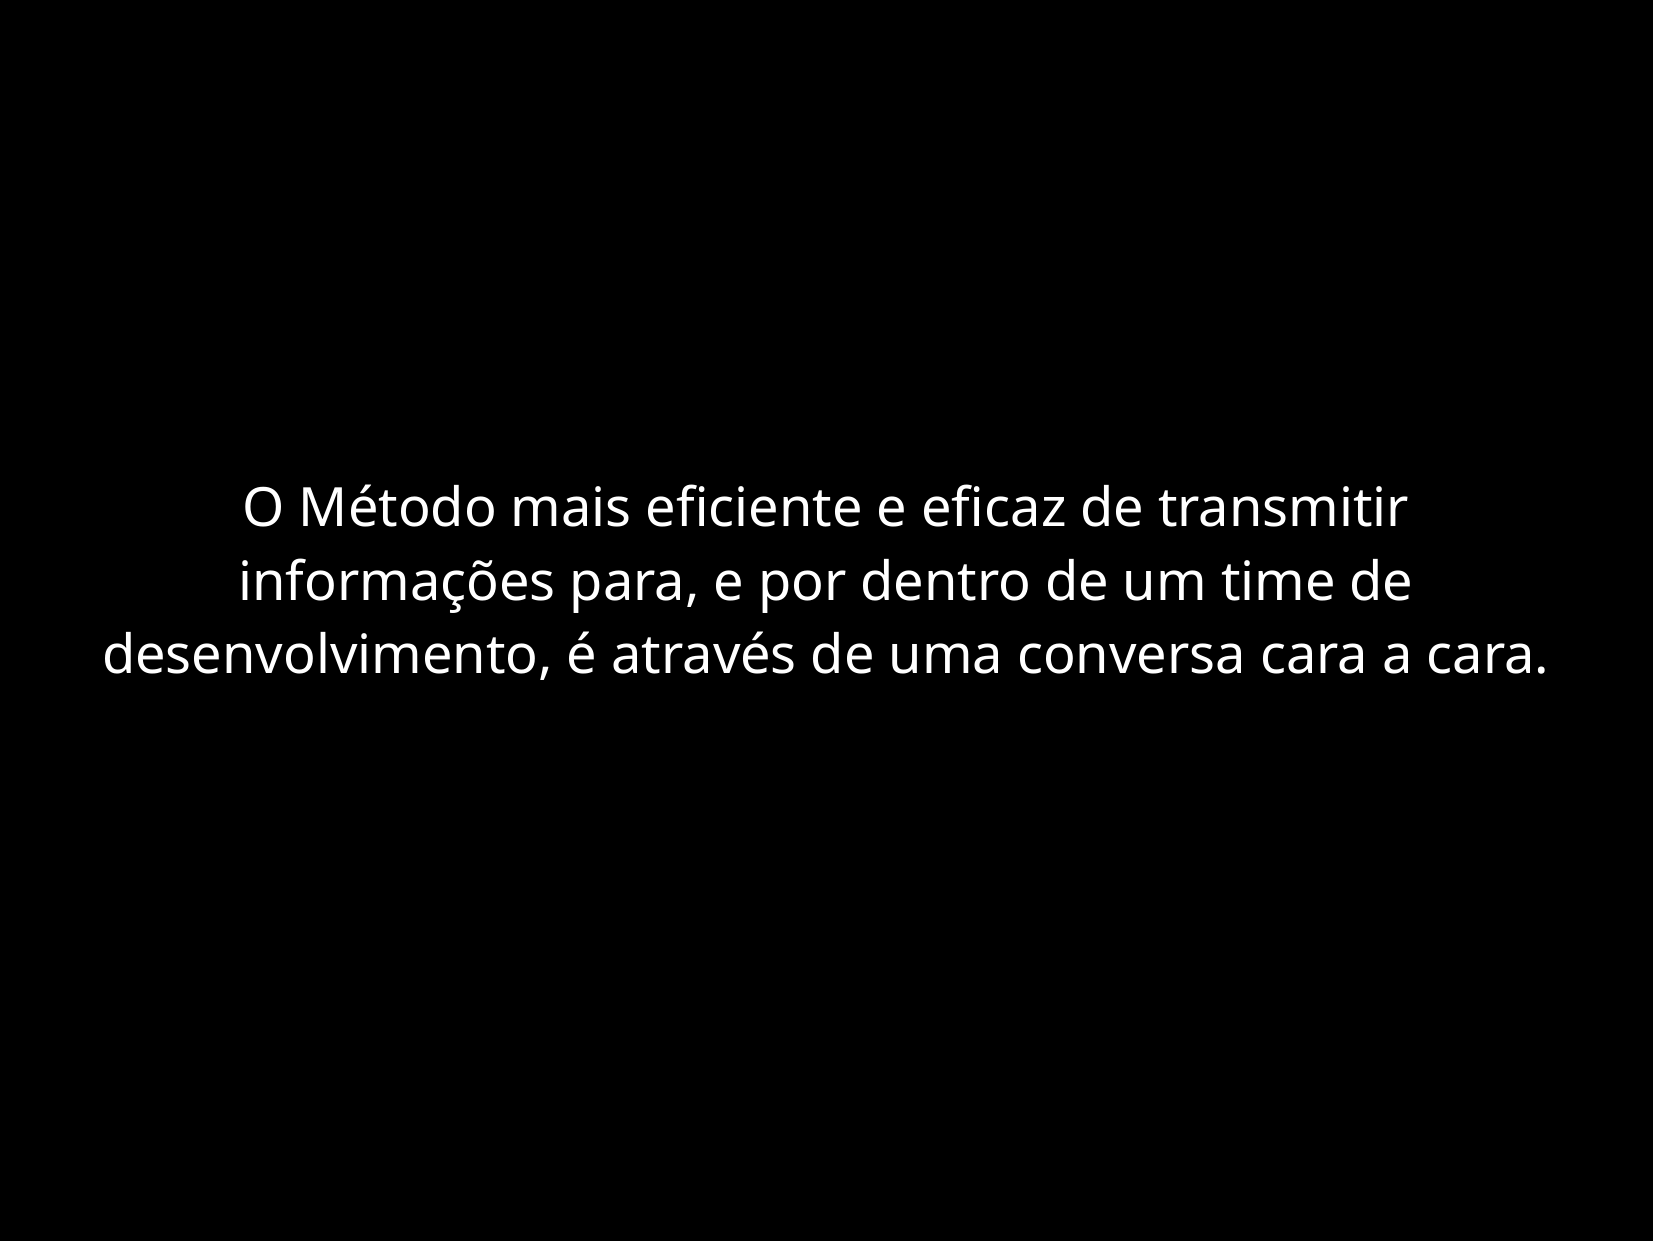

O Método mais eficiente e eficaz de transmitir informações para, e por dentro de um time de desenvolvimento, é através de uma conversa cara a cara.